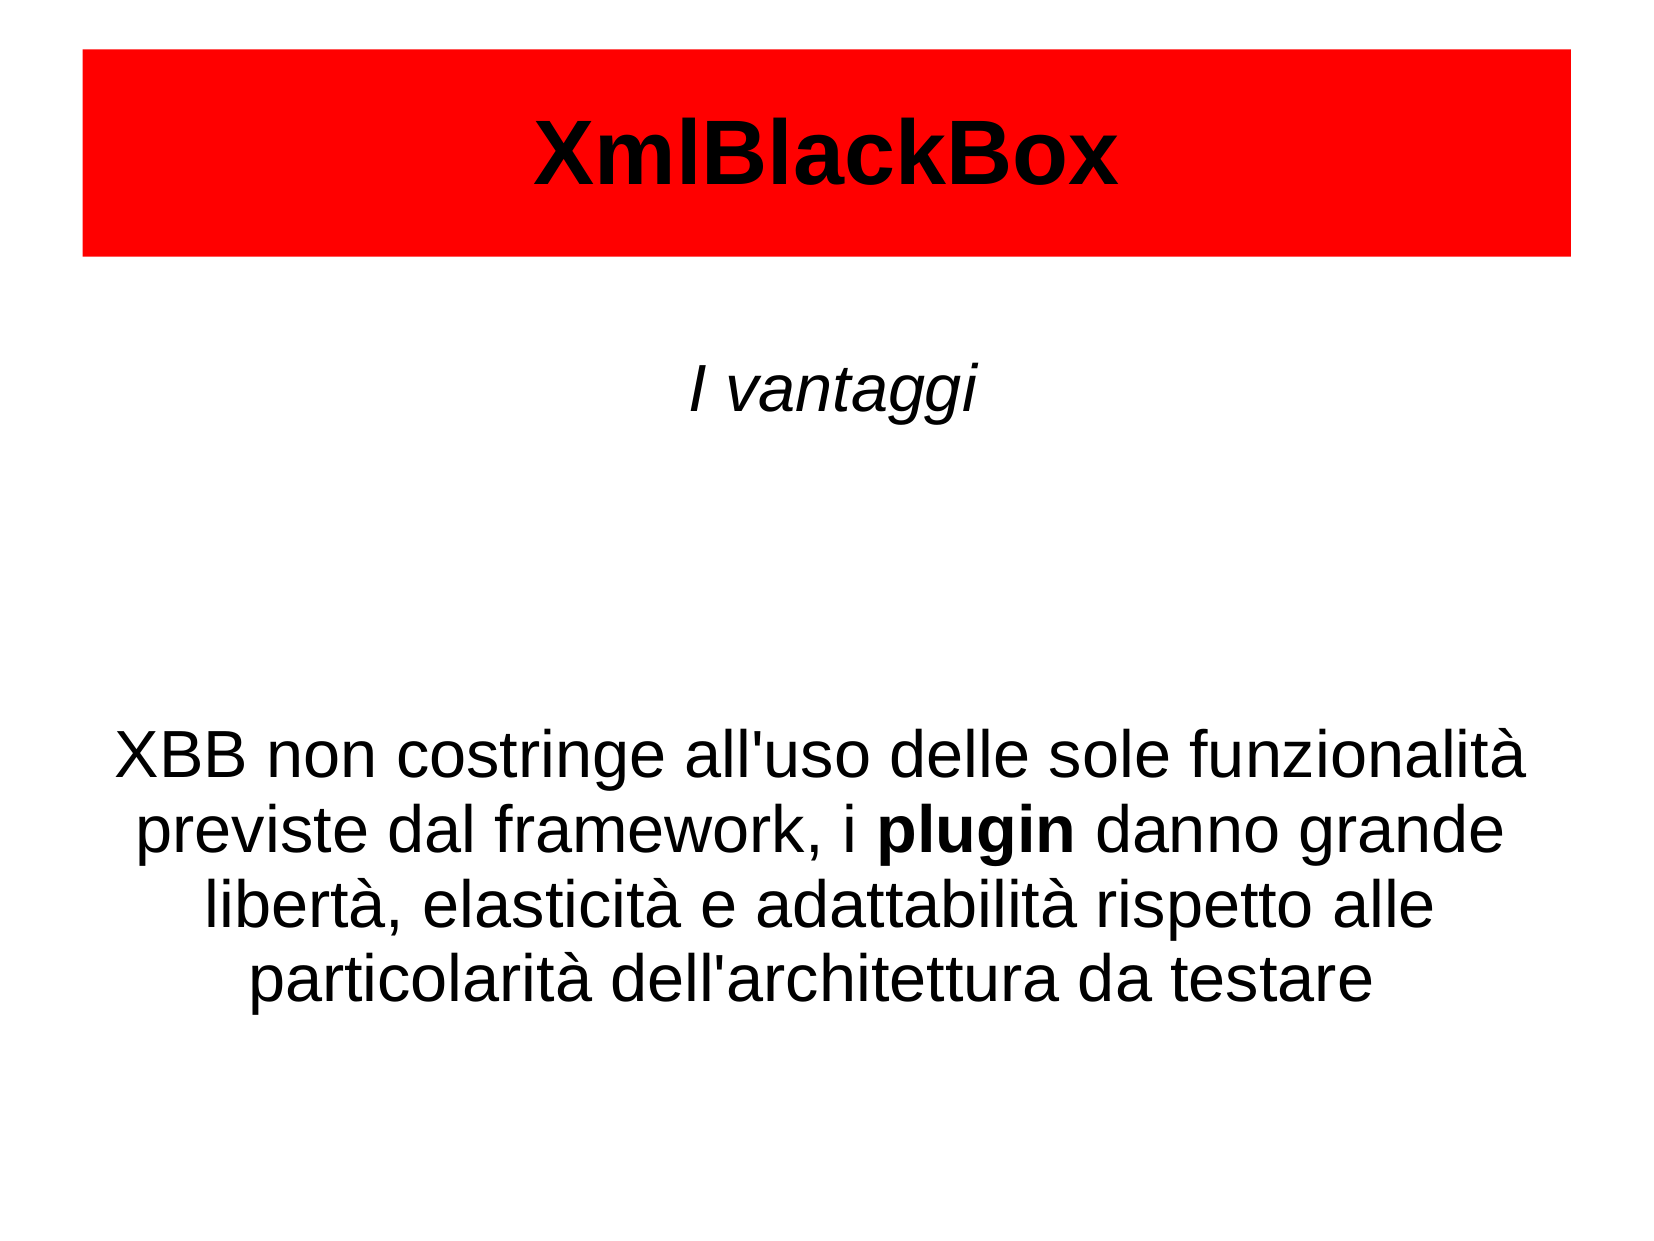

# XmlBlackBox
I vantaggi
XBB non costringe all'uso delle sole funzionalità previste dal framework, i plugin danno grande libertà, elasticità e adattabilità rispetto alle particolarità dell'architettura da testare